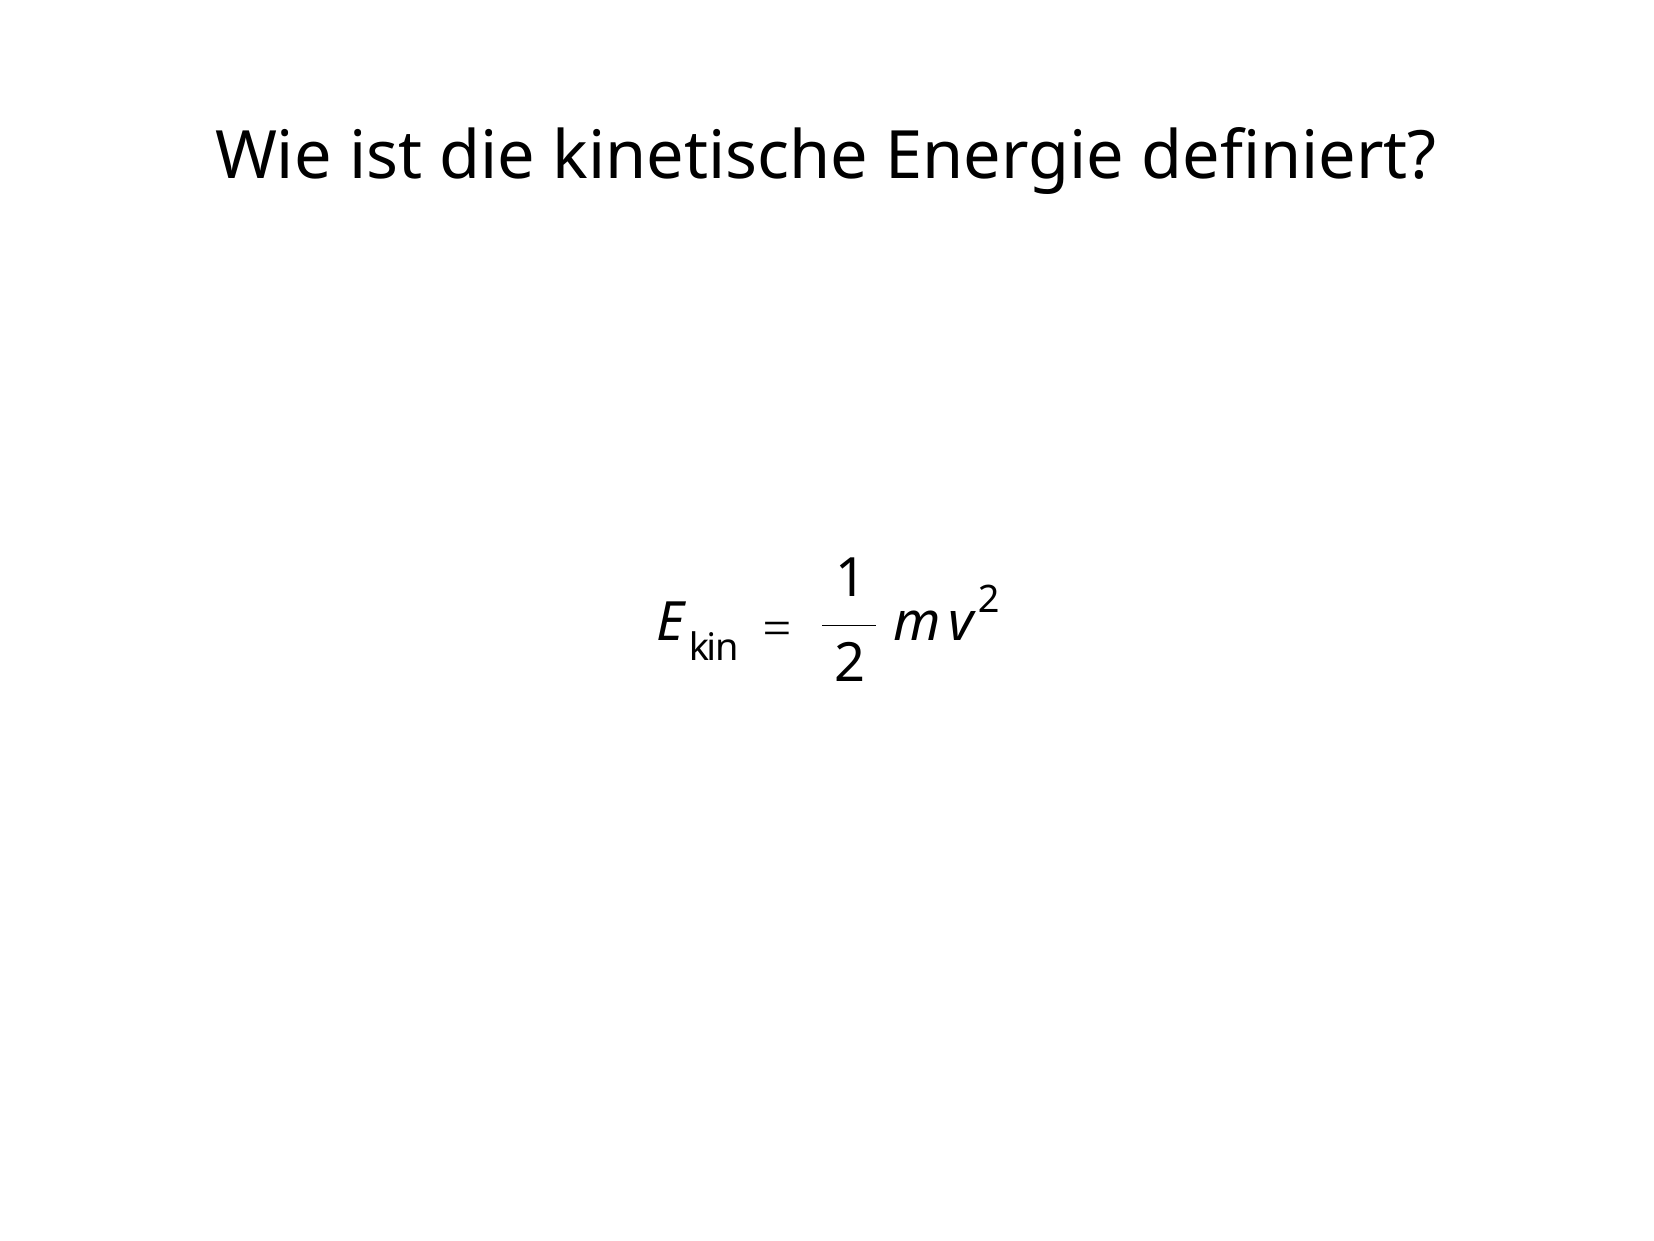

# Wie ist die kinetische Energie definiert?